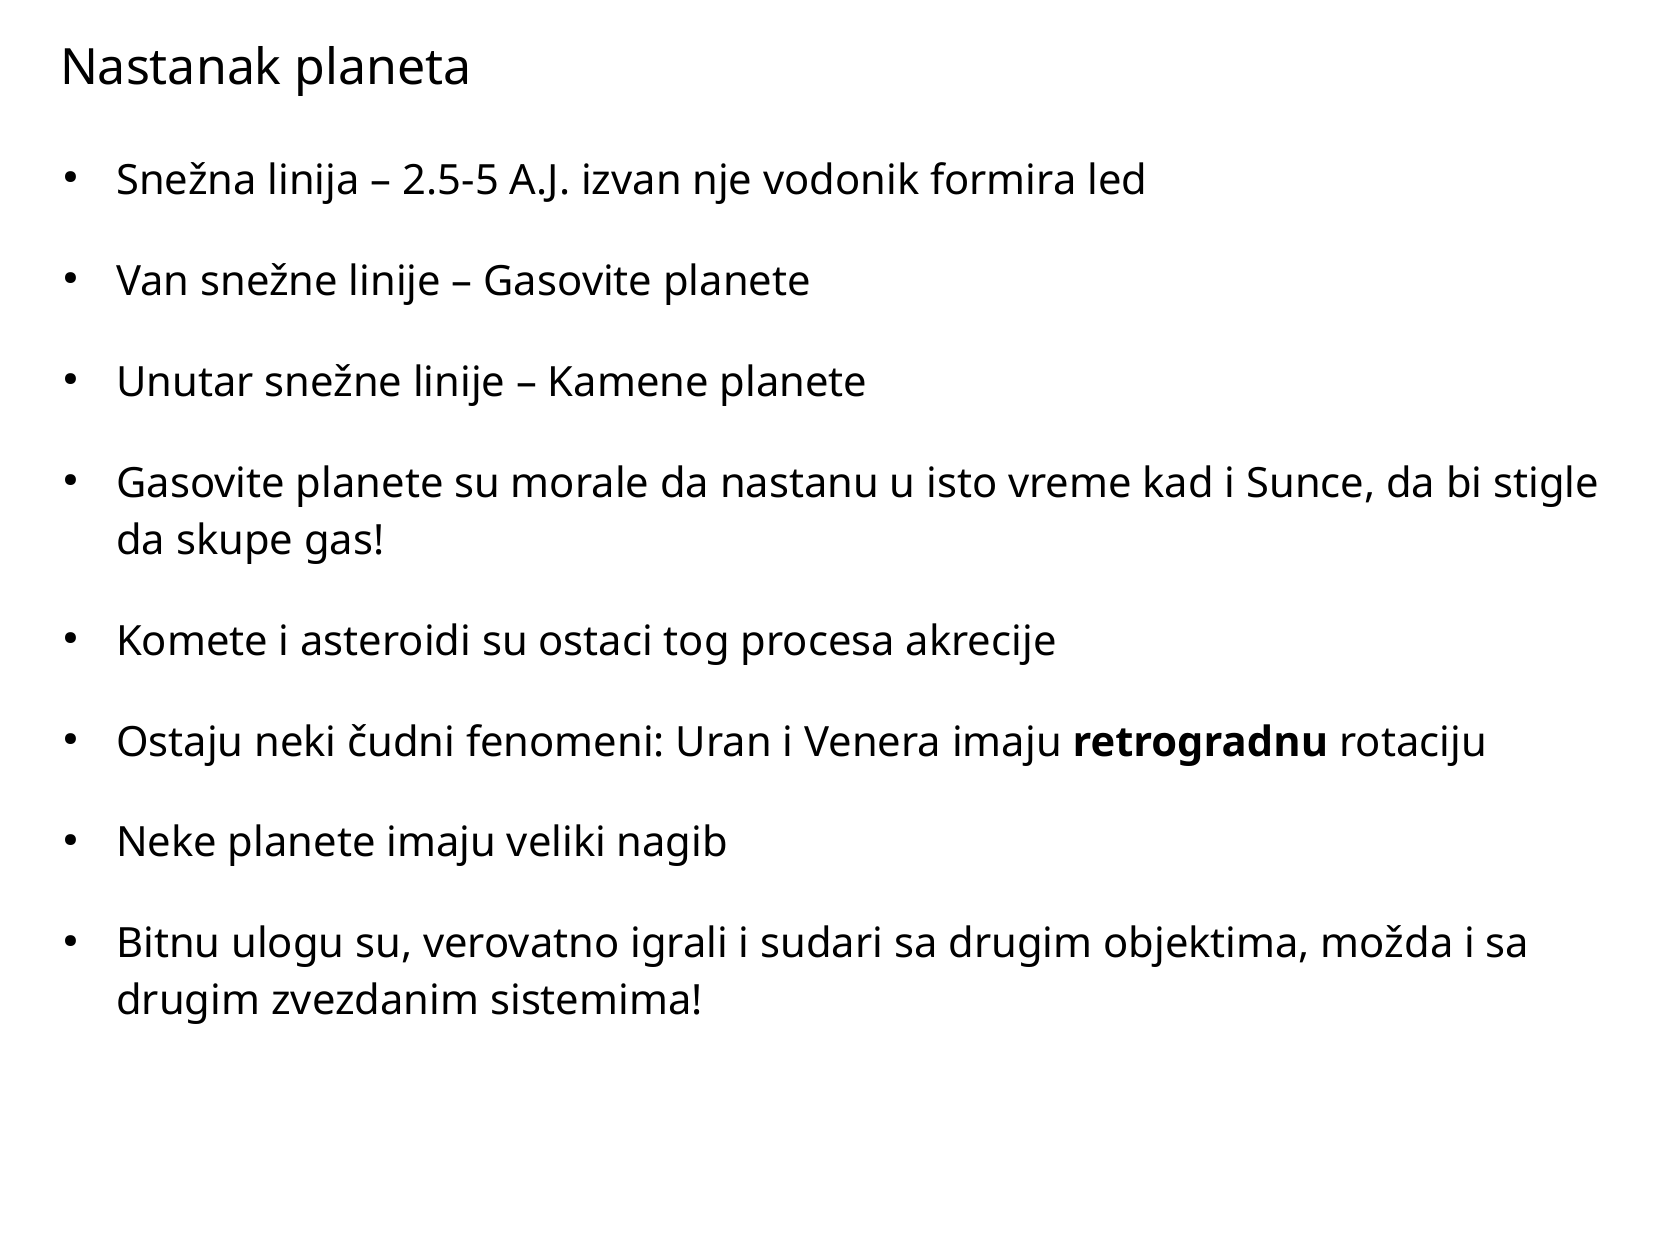

# Nastanak planeta
Snežna linija – 2.5-5 A.J. izvan nje vodonik formira led
Van snežne linije – Gasovite planete
Unutar snežne linije – Kamene planete
Gasovite planete su morale da nastanu u isto vreme kad i Sunce, da bi stigle da skupe gas!
Komete i asteroidi su ostaci tog procesa akrecije
Ostaju neki čudni fenomeni: Uran i Venera imaju retrogradnu rotaciju
Neke planete imaju veliki nagib
Bitnu ulogu su, verovatno igrali i sudari sa drugim objektima, možda i sa drugim zvezdanim sistemima!